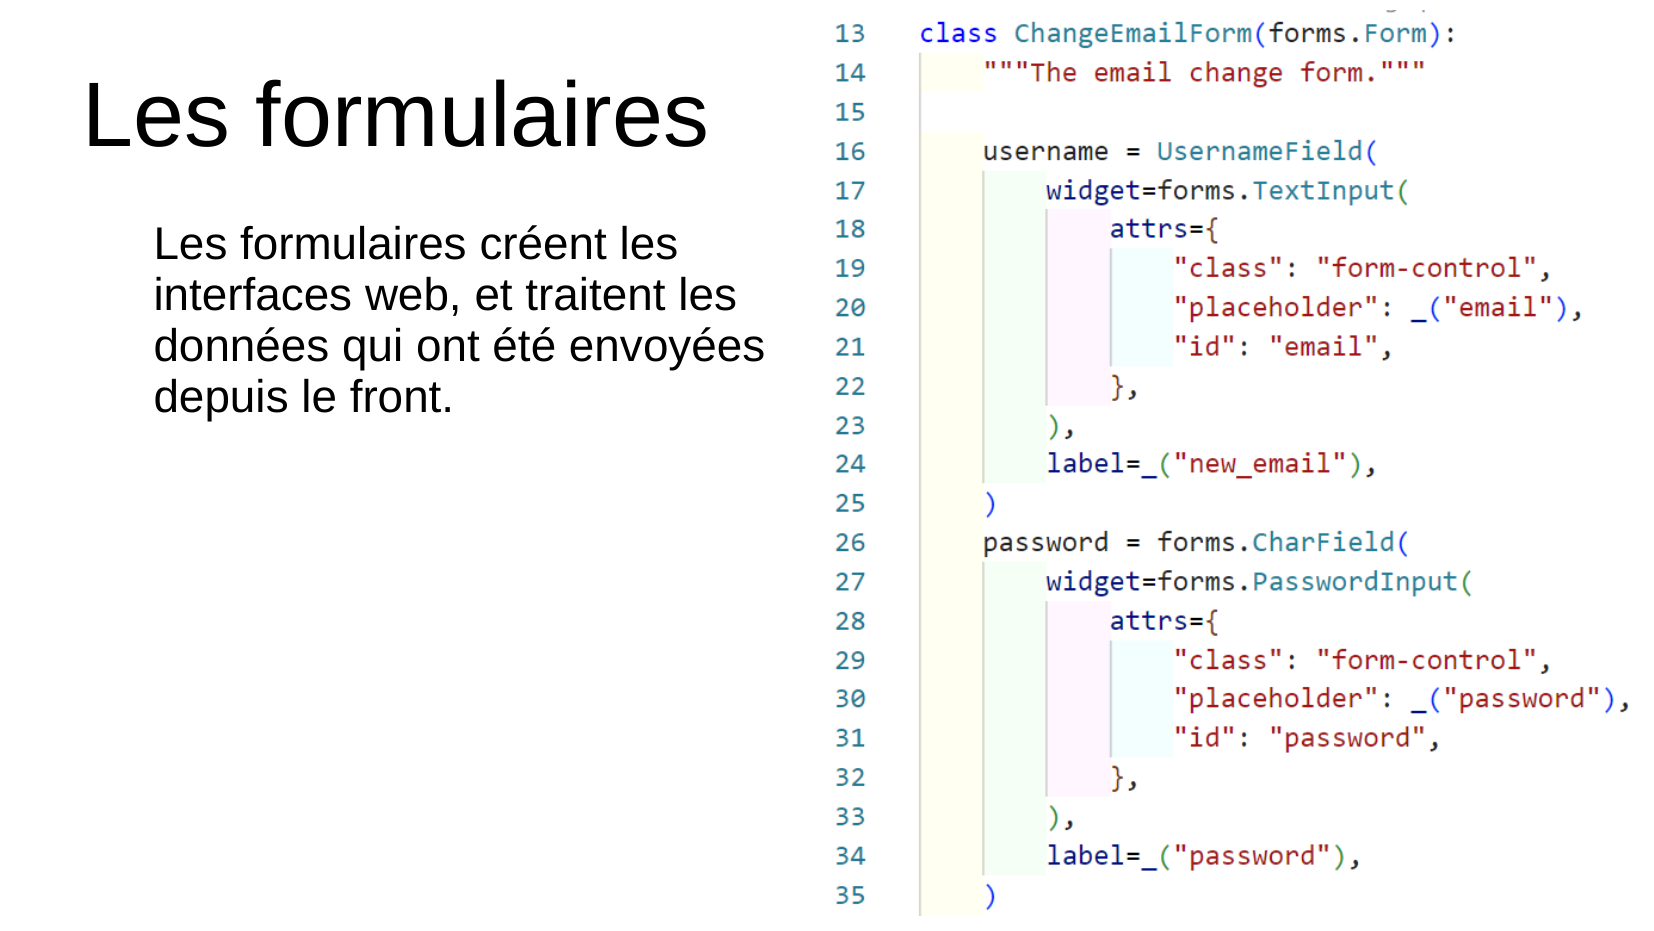

# Les formulaires
Les formulaires créent les interfaces web, et traitent les données qui ont été envoyées depuis le front.